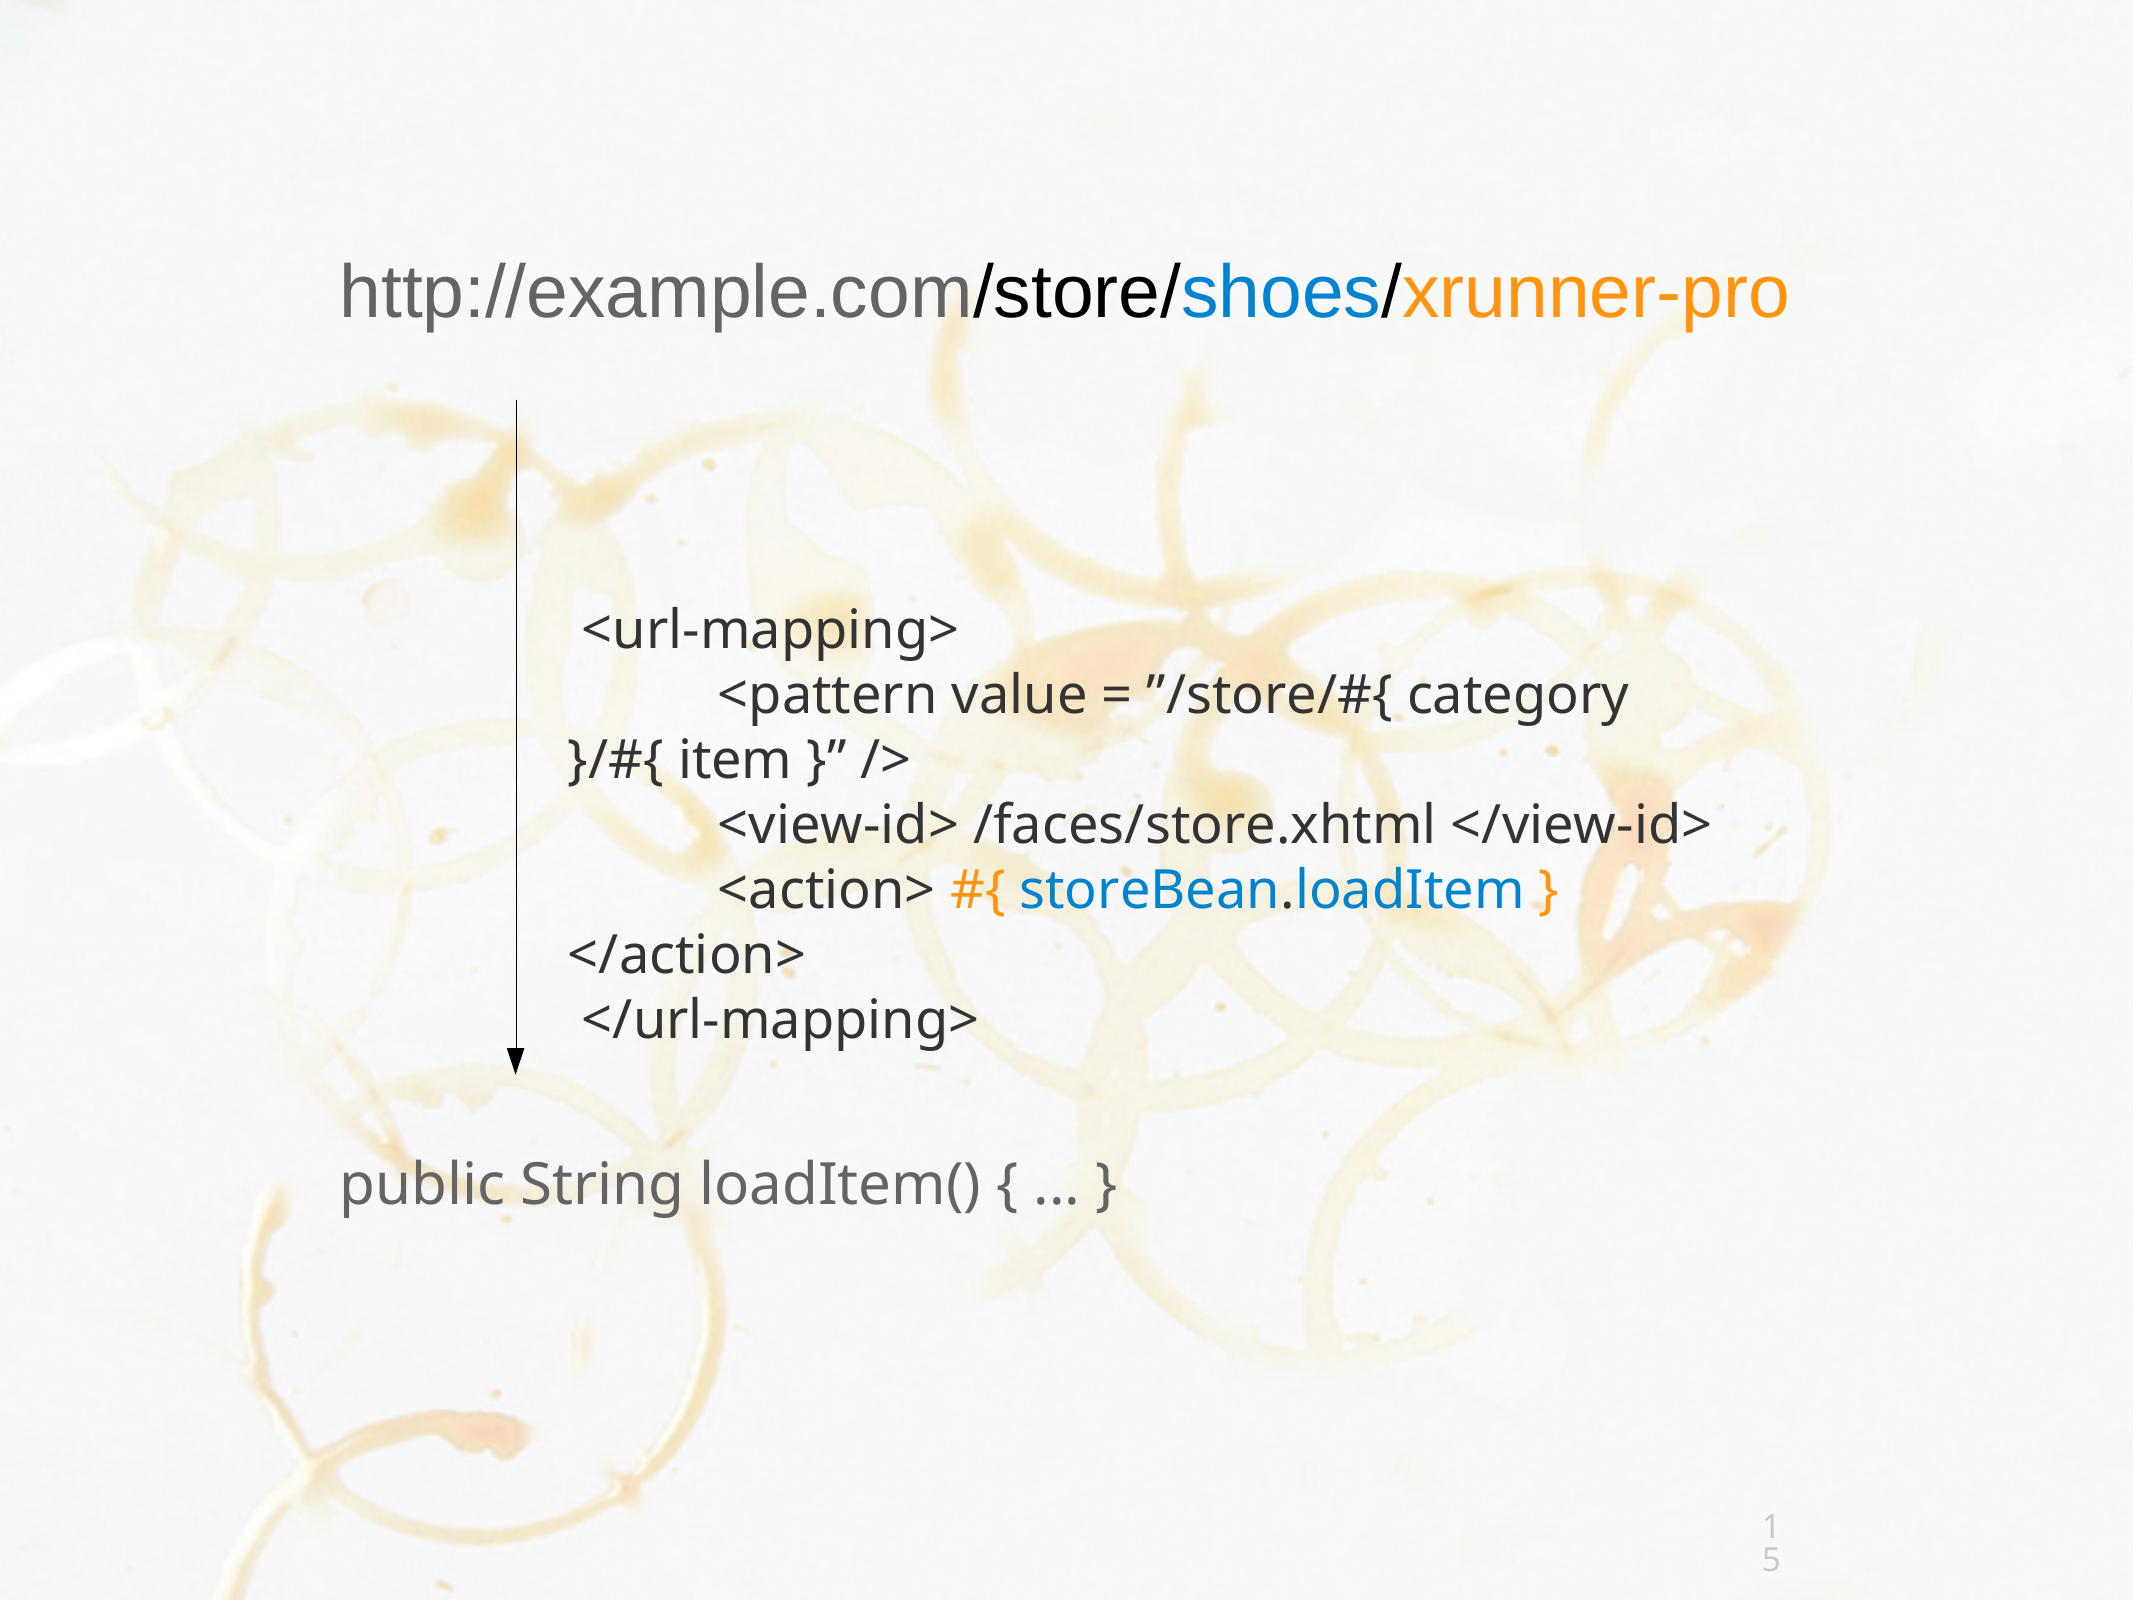

http://example.com/store/shoes/xrunner-pro
public String loadItem() { ... }
 <url-mapping>
	<pattern value = ”/store/#{ category }/#{ item }” />
	<view-id> /faces/store.xhtml </view-id>
	<action> #{ storeBean.loadItem } </action>
 </url-mapping>
15